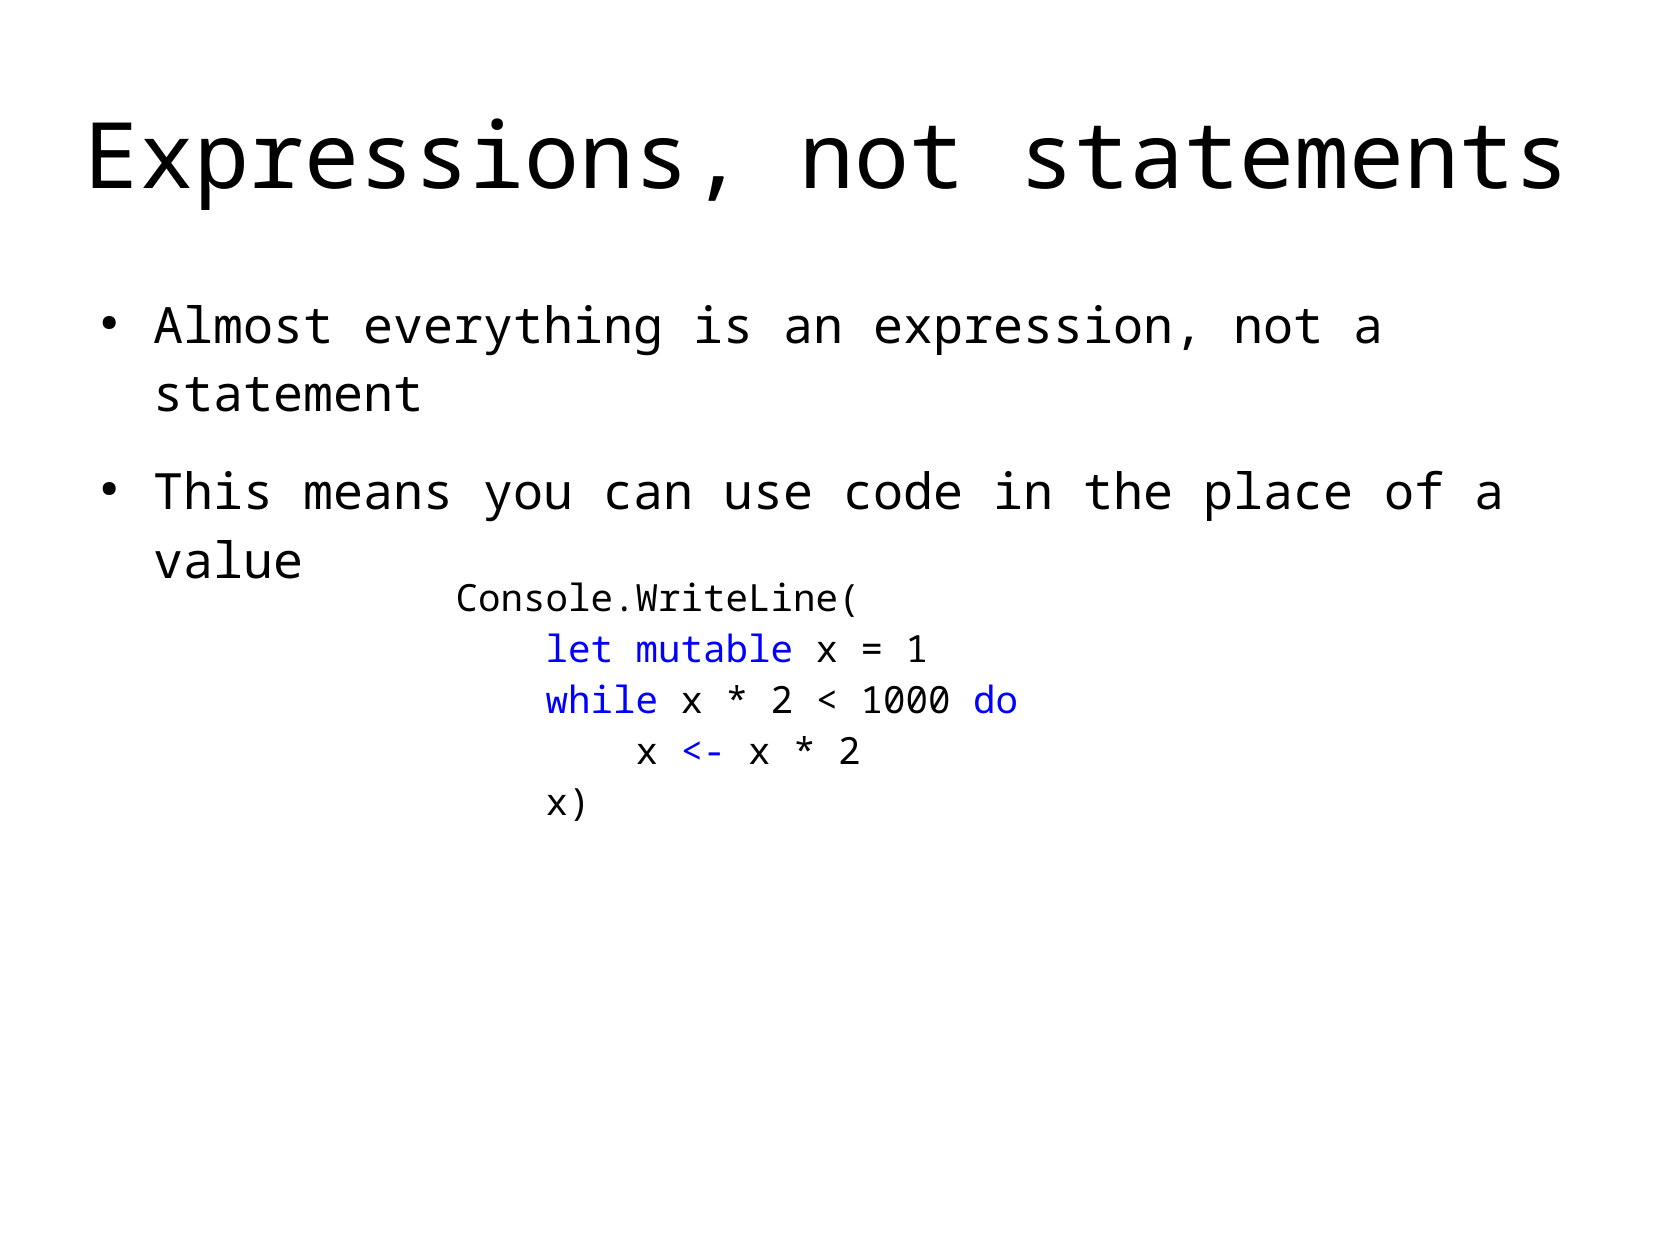

# Expressions, not statements
Almost everything is an expression, not a statement
This means you can use code in the place of a value
Console.WriteLine(
 let mutable x = 1
 while x * 2 < 1000 do
 x <- x * 2
 x)